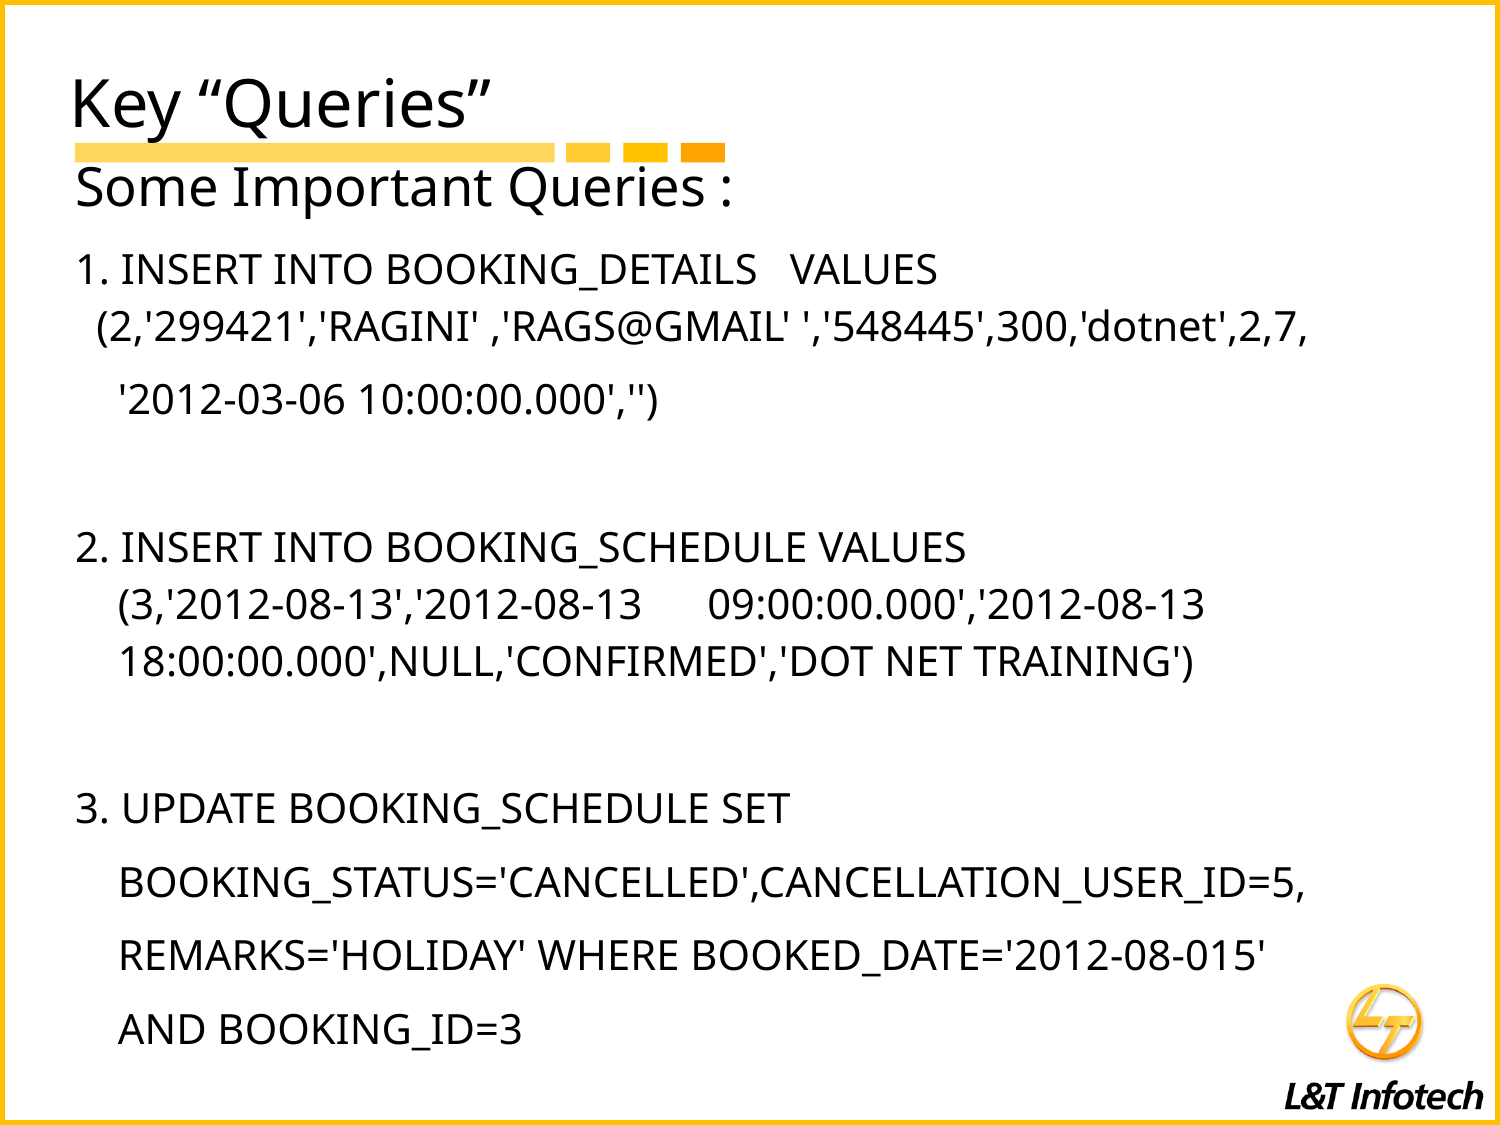

# Key “Queries”
Some Important Queries :
1. INSERT INTO BOOKING_DETAILS VALUES (2,'299421','RAGINI' ,'RAGS@GMAIL' ','548445',300,'dotnet',2,7,
 '2012-03-06 10:00:00.000','')
2. INSERT INTO BOOKING_SCHEDULE VALUES (3,'2012-08-13','2012-08-13 09:00:00.000','2012-08-13 18:00:00.000',NULL,'CONFIRMED','DOT NET TRAINING')
3. UPDATE BOOKING_SCHEDULE SET
 BOOKING_STATUS='CANCELLED',CANCELLATION_USER_ID=5,
 REMARKS='HOLIDAY' WHERE BOOKED_DATE='2012-08-015'
 AND BOOKING_ID=3